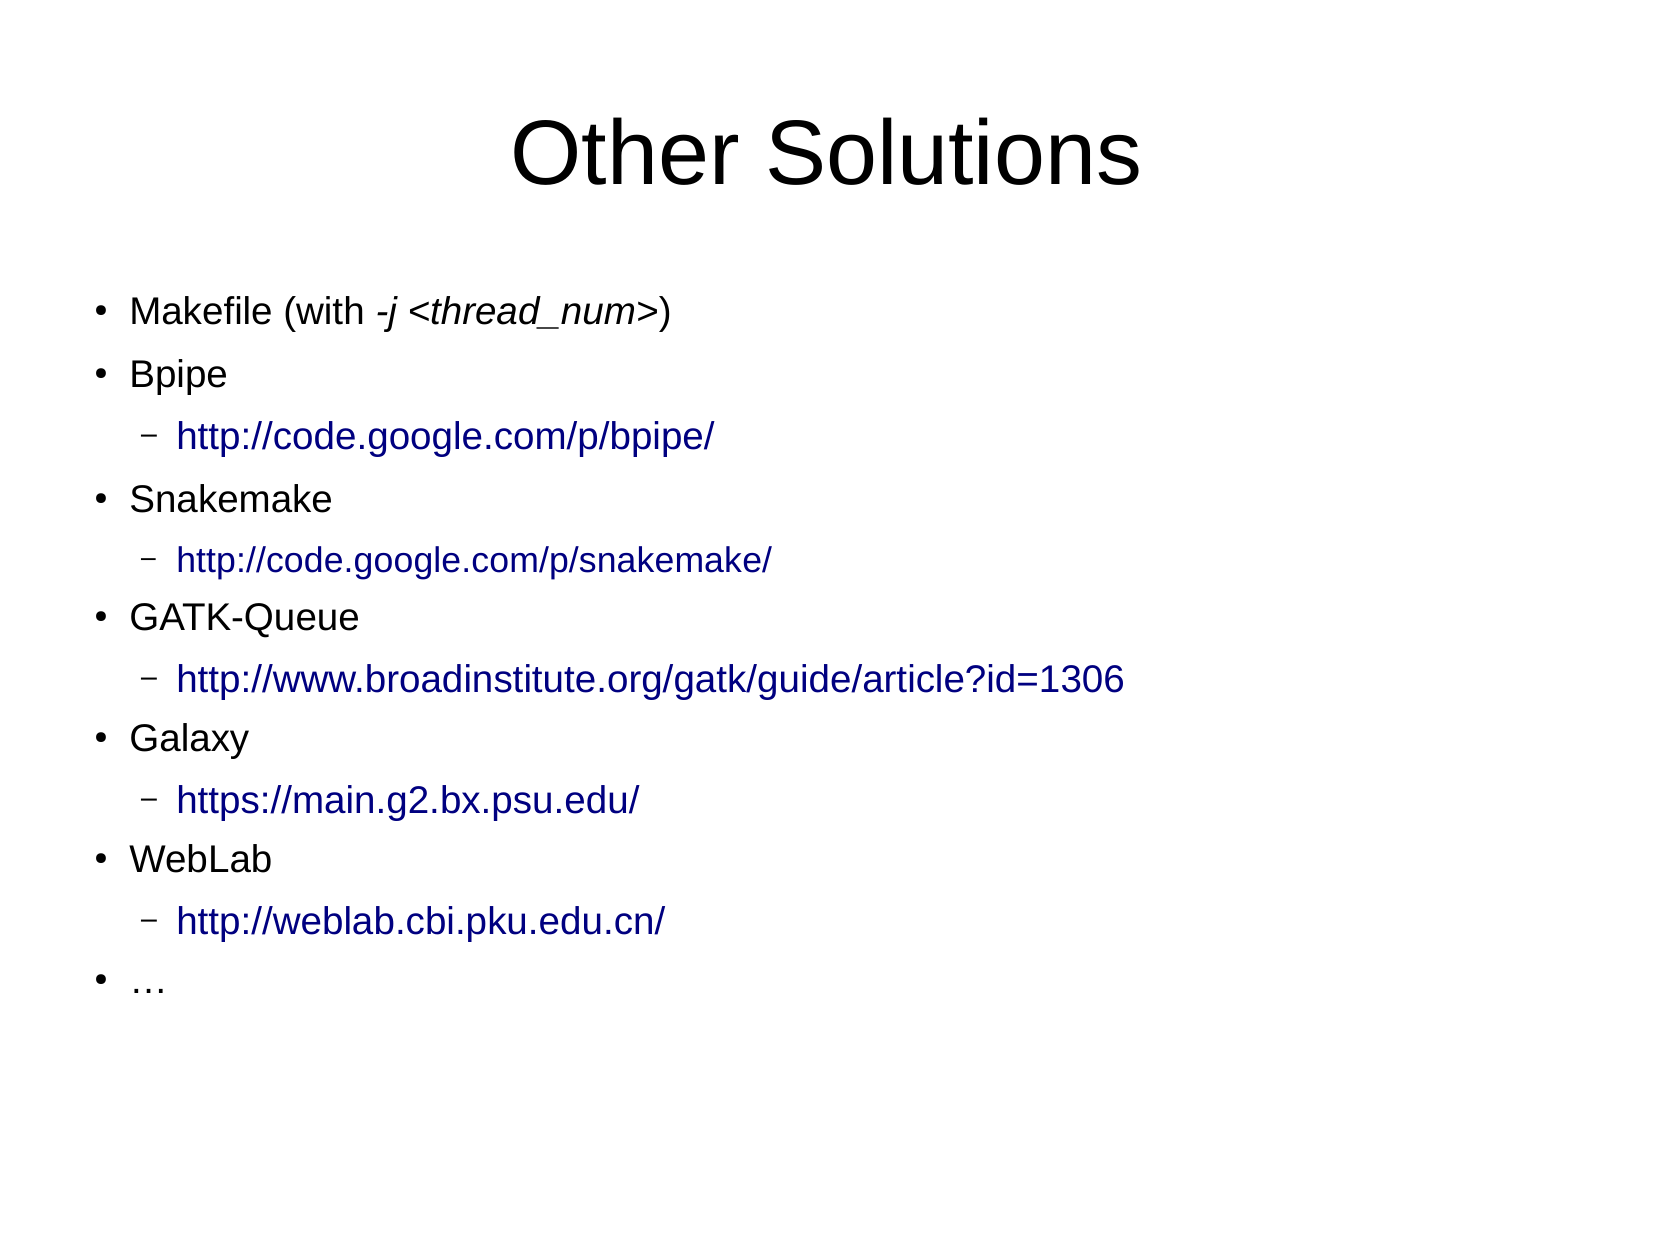

# Other Solutions
Makefile (with -j <thread_num>)
Bpipe
http://code.google.com/p/bpipe/
Snakemake
http://code.google.com/p/snakemake/
GATK-Queue
http://www.broadinstitute.org/gatk/guide/article?id=1306
Galaxy
https://main.g2.bx.psu.edu/
WebLab
http://weblab.cbi.pku.edu.cn/
…